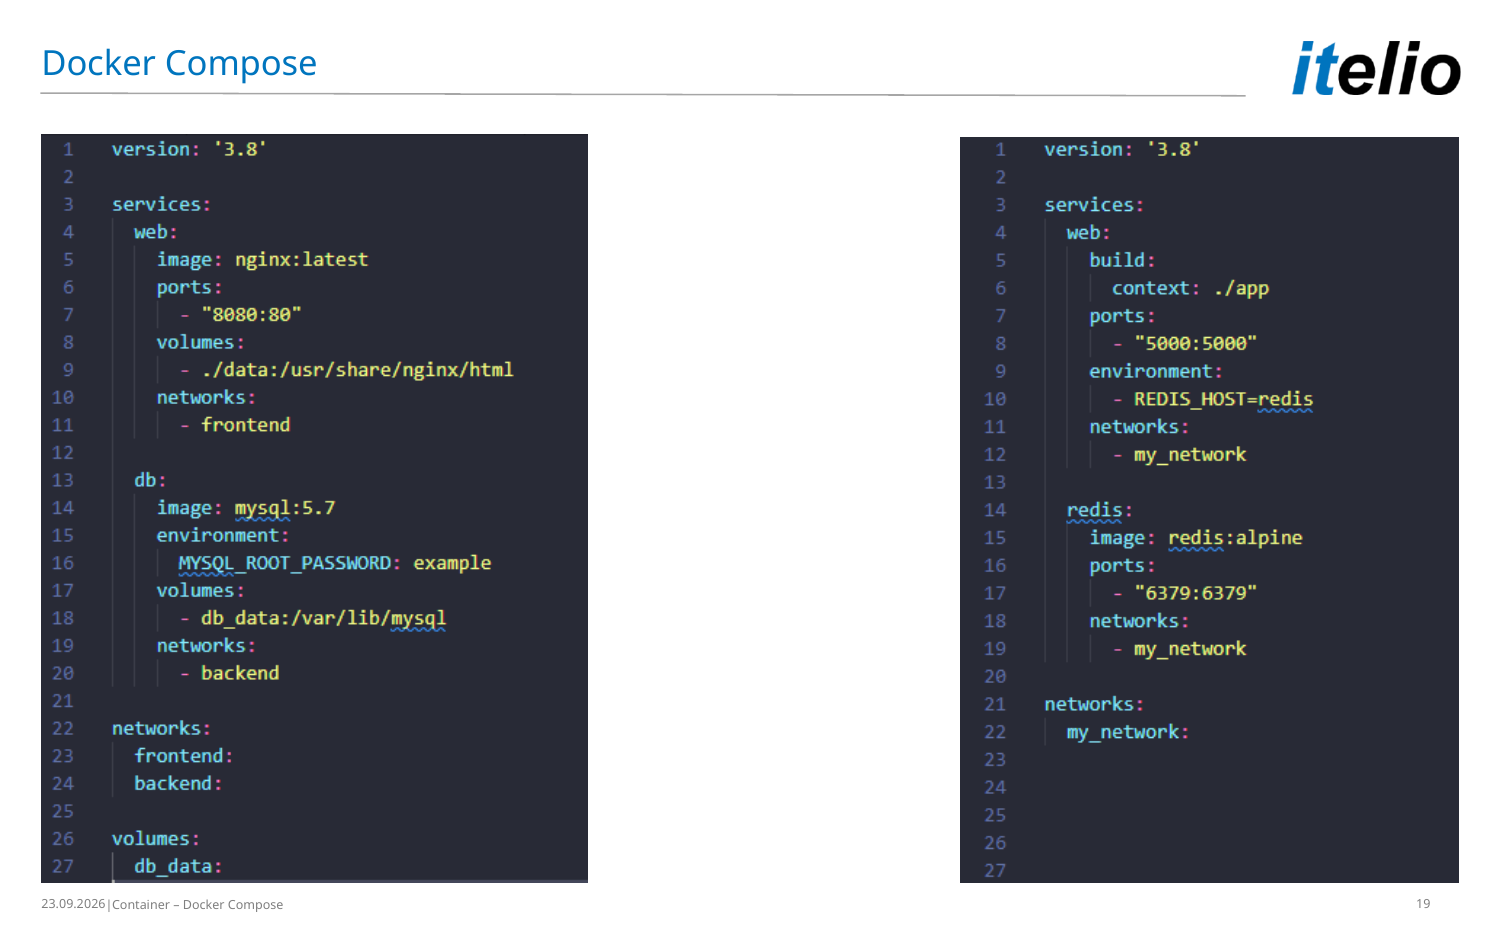

#
Docker Compose
Container – Docker Compose